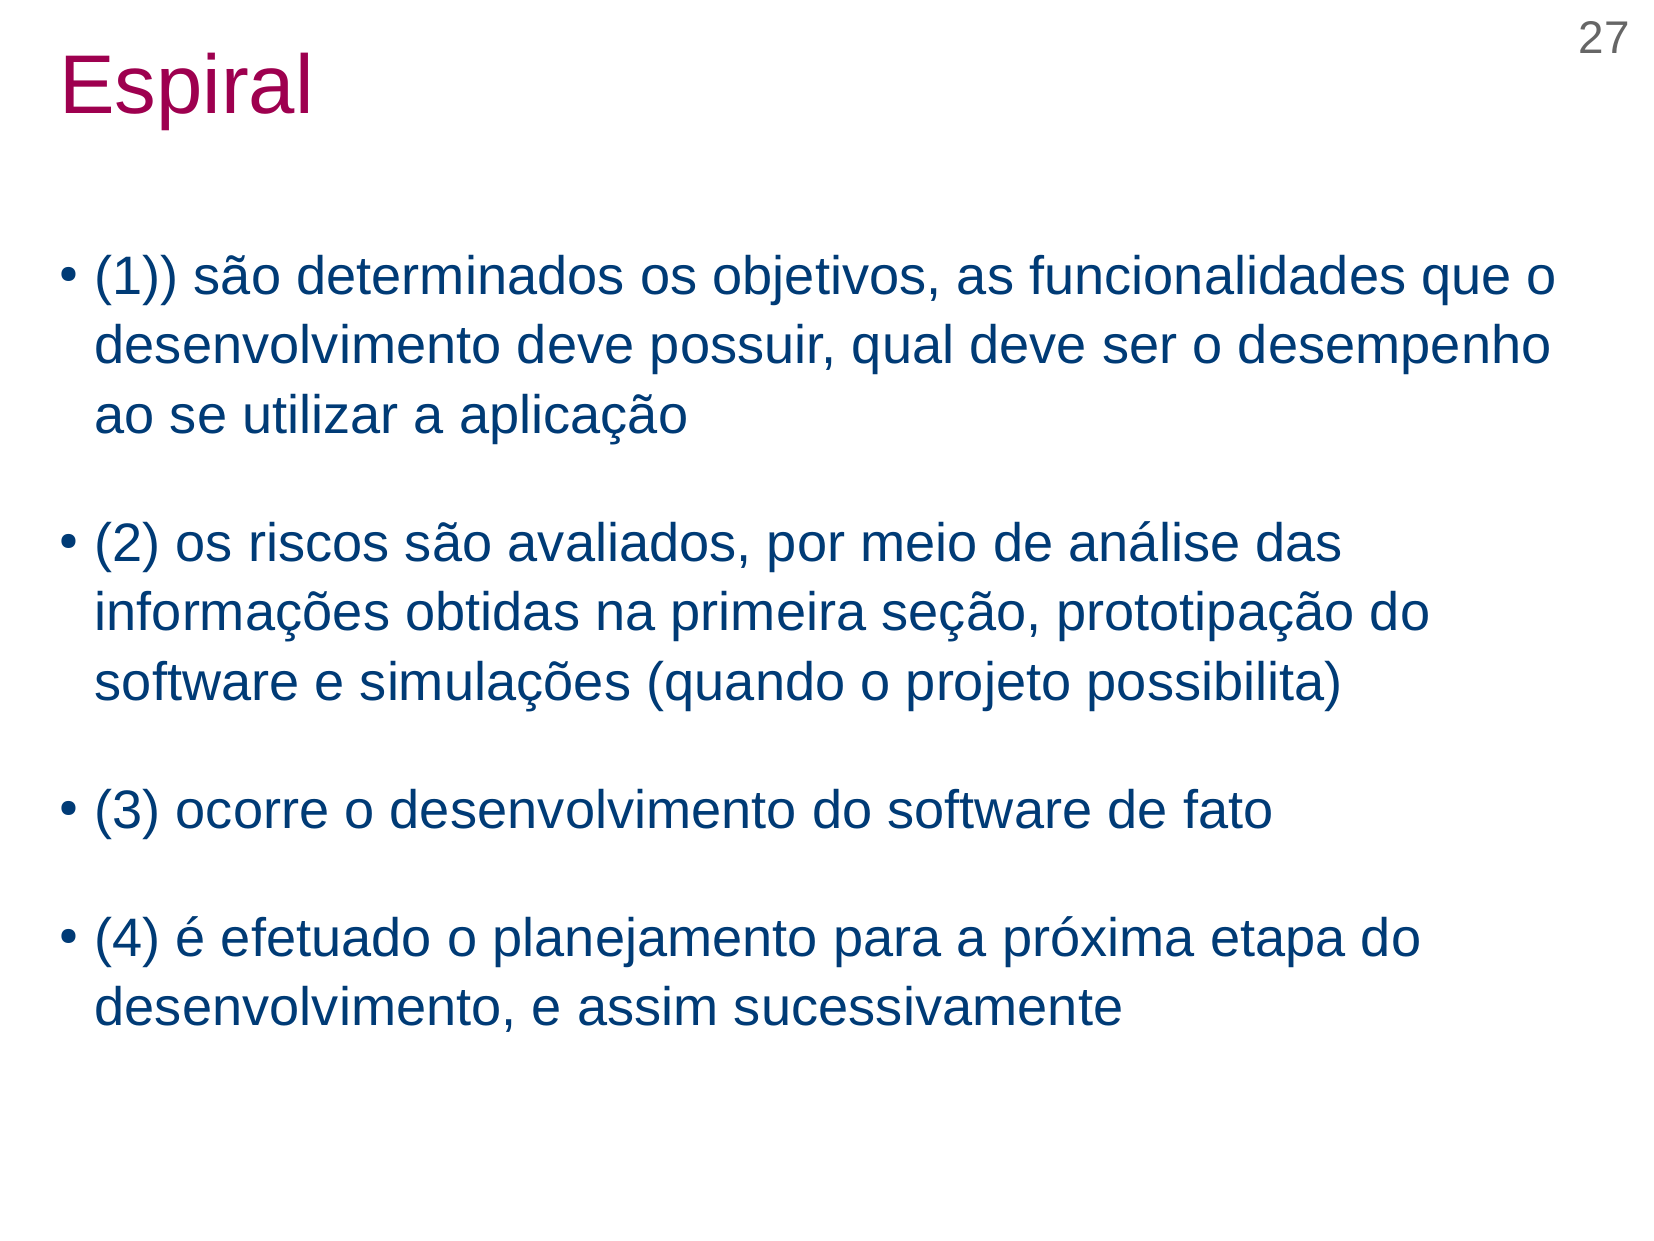

27
# Espiral
(1)) são determinados os objetivos, as funcionalidades que o desenvolvimento deve possuir, qual deve ser o desempenho ao se utilizar a aplicação
(2) os riscos são avaliados, por meio de análise das informações obtidas na primeira seção, prototipação do software e simulações (quando o projeto possibilita)
(3) ocorre o desenvolvimento do software de fato
(4) é efetuado o planejamento para a próxima etapa do desenvolvimento, e assim sucessivamente